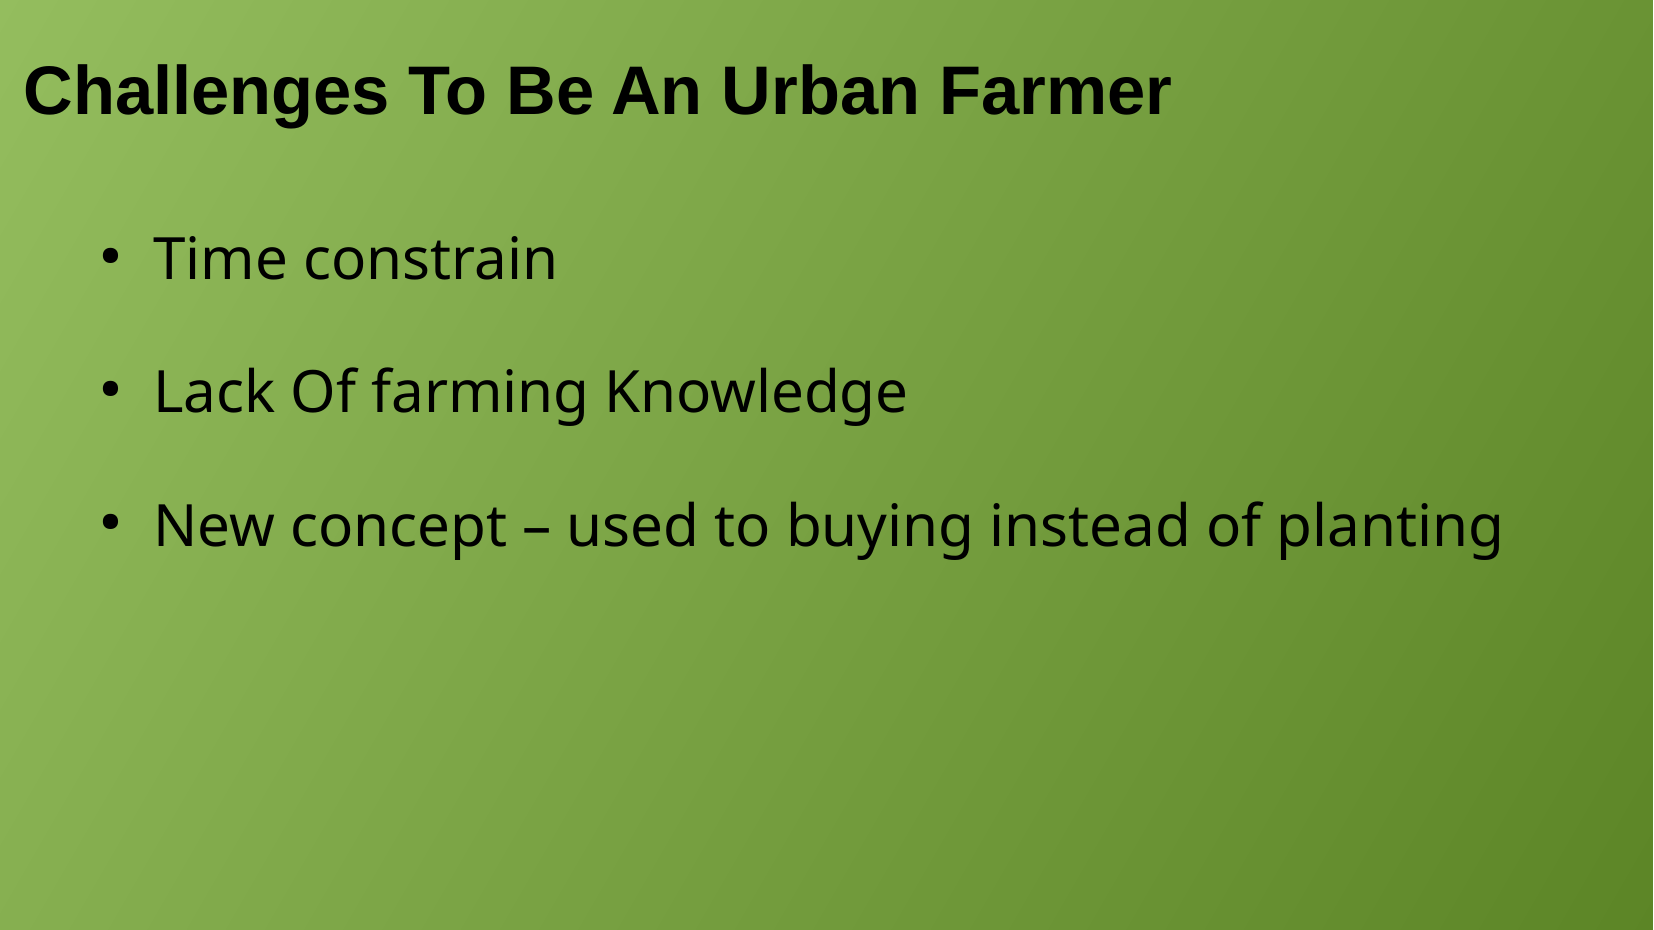

# Challenges To Be An Urban Farmer
Time constrain
Lack Of farming Knowledge
New concept – used to buying instead of planting